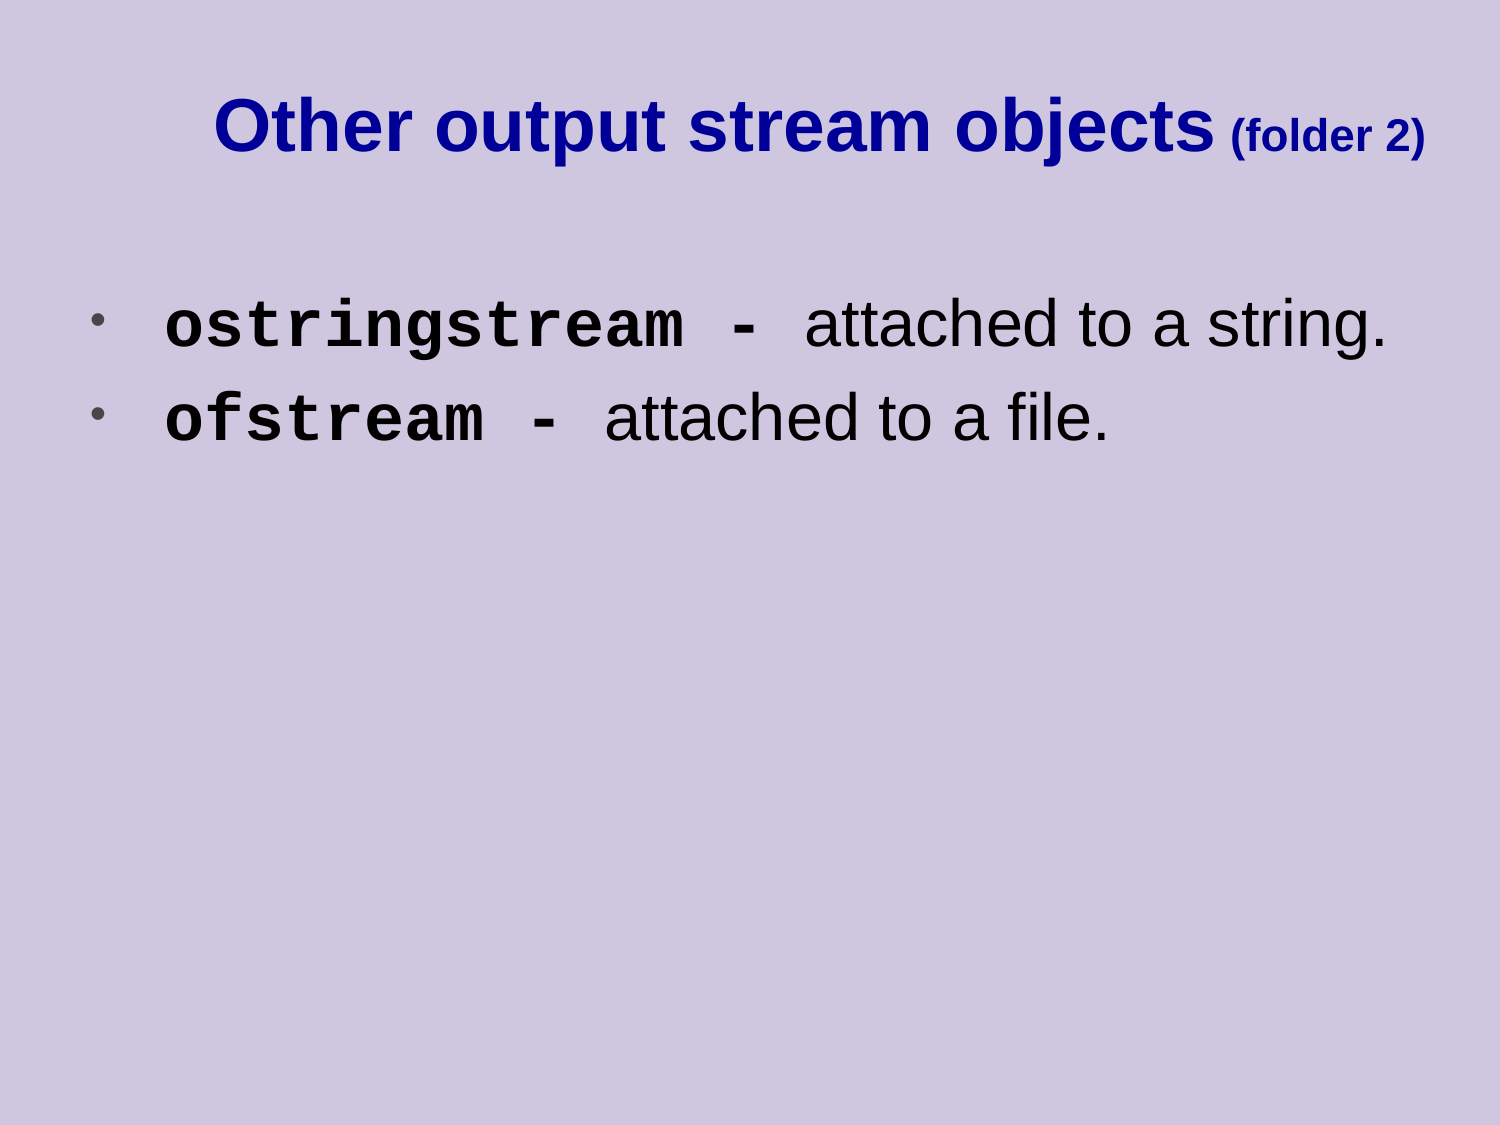

Other output stream objects (folder 2)
ostringstream - attached to a string.
ofstream - attached to a file.